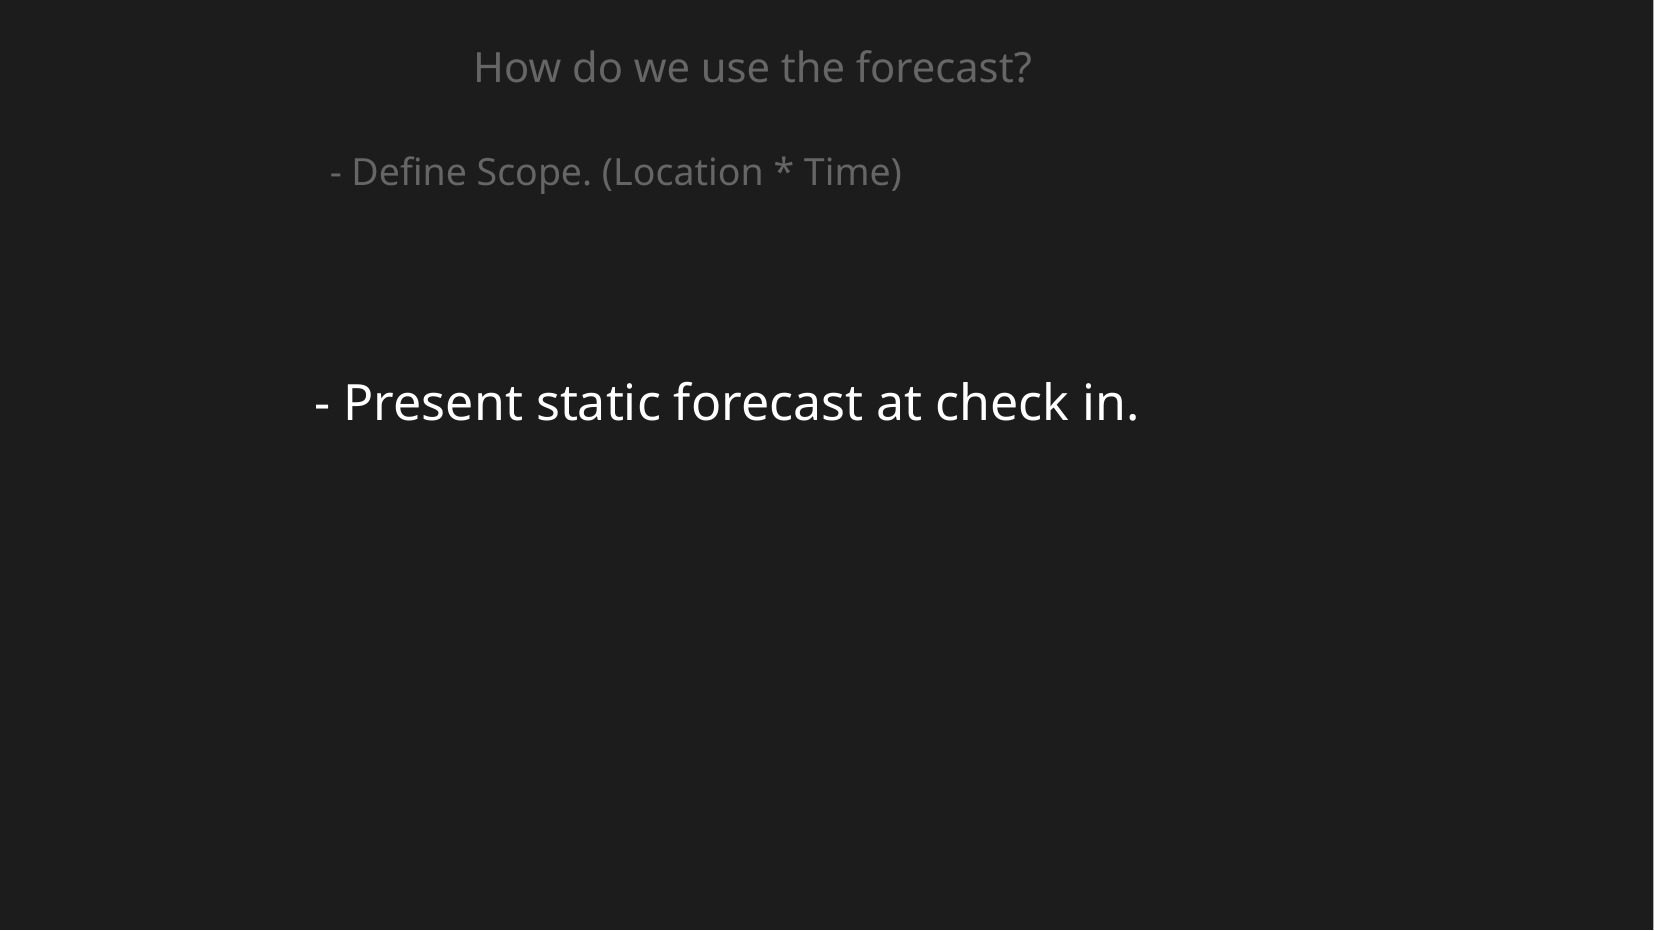

How do we use the forecast?
- Define Scope. (Location * Time)
- Present static forecast at check in.